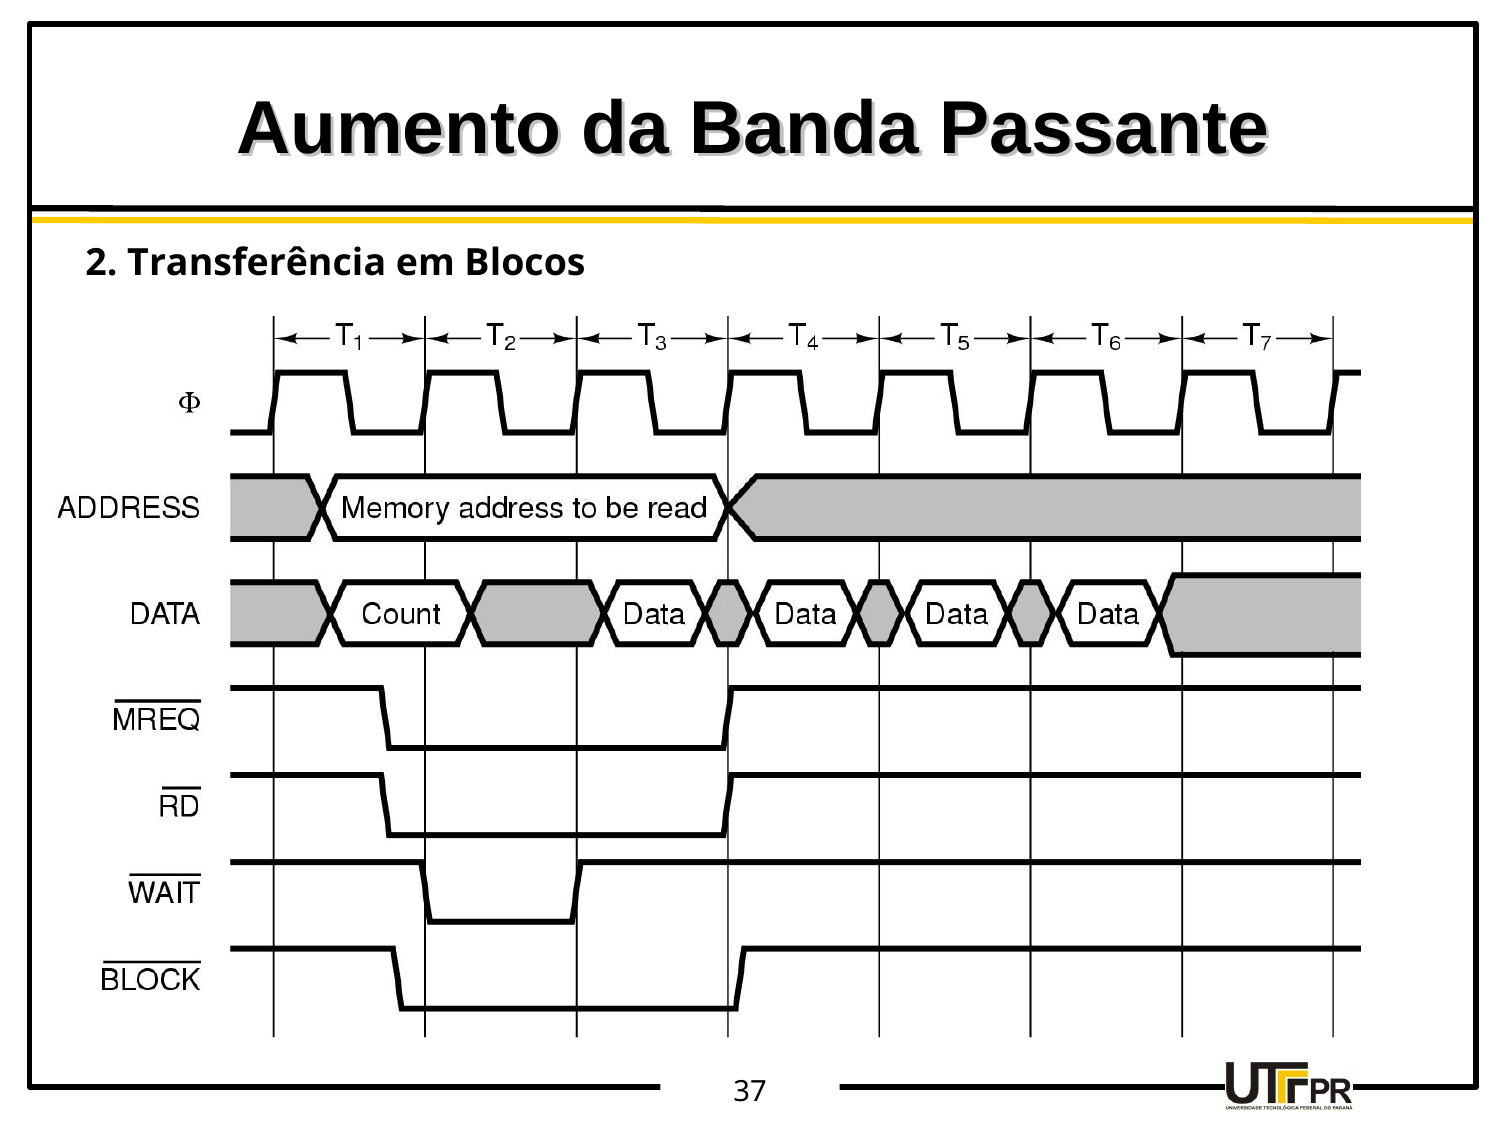

# Aumento da Banda Passante
2. Transferência em Blocos